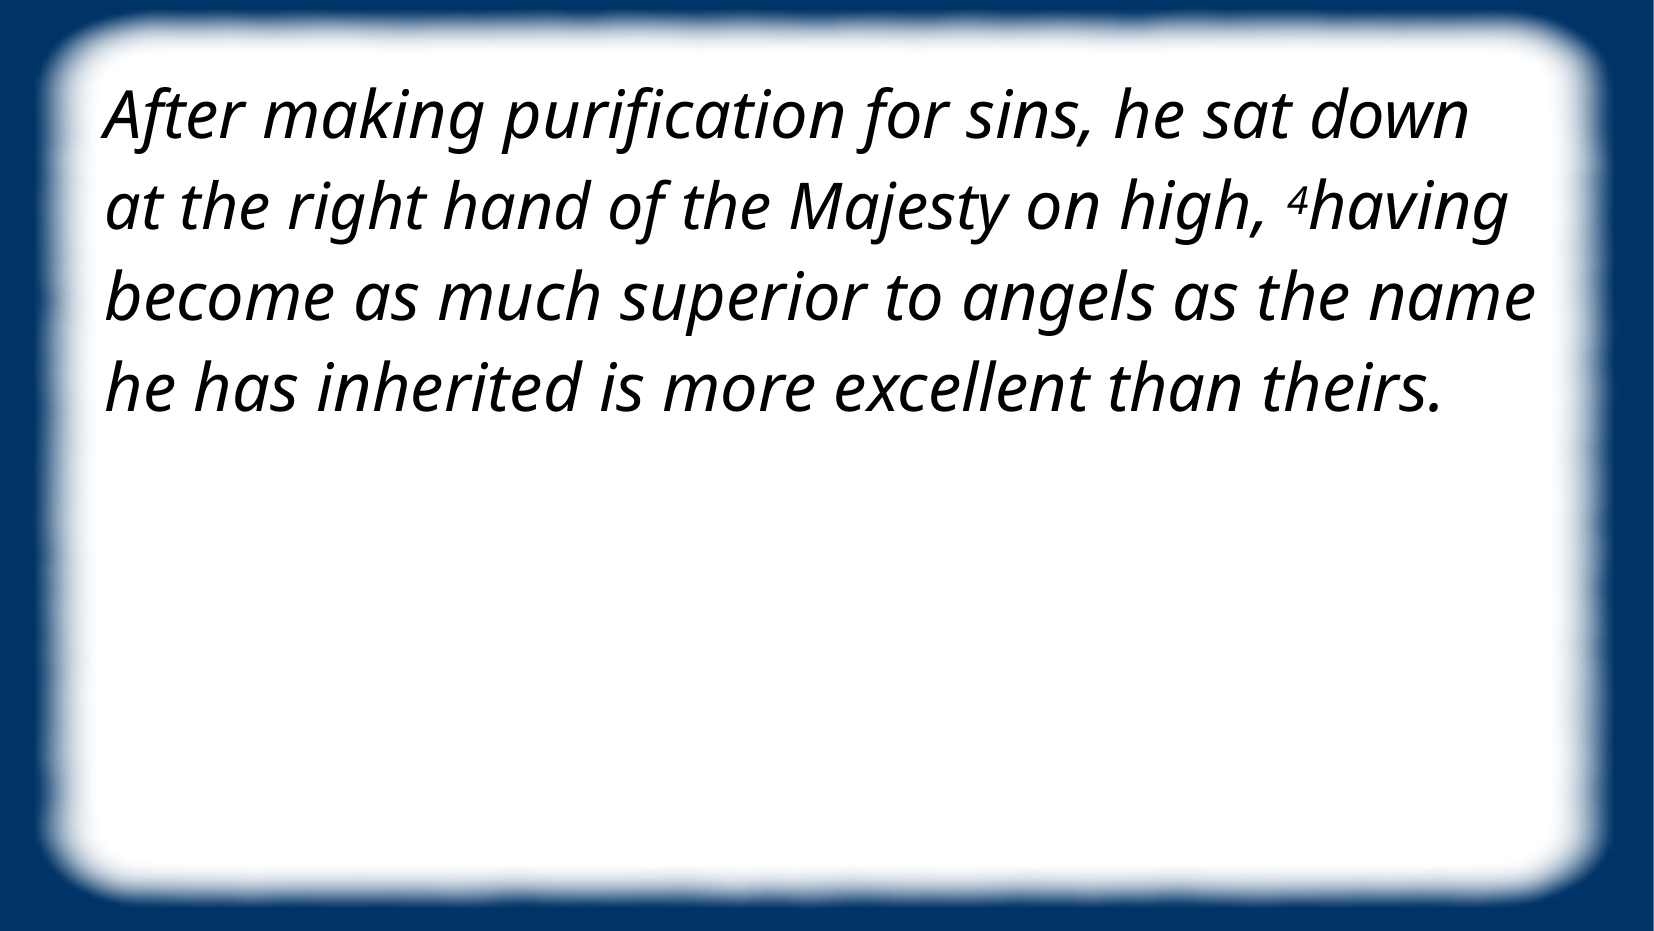

After making purification for sins, he sat down at the right hand of the Majesty on high, 4having become as much superior to angels as the name he has inherited is more excellent than theirs.